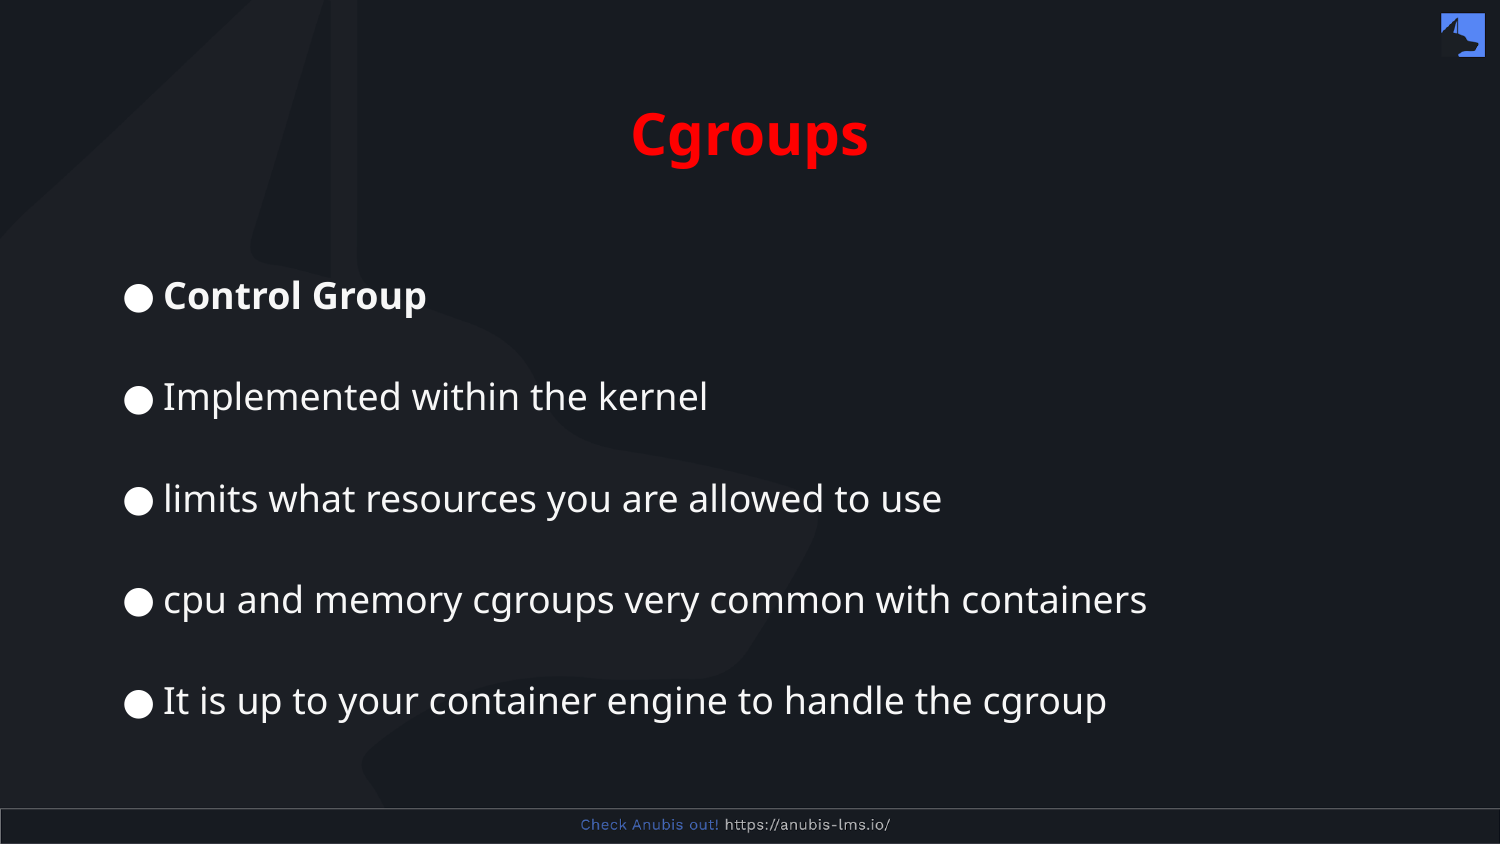

# Cgroups
Control Group
Implemented within the kernel
limits what resources you are allowed to use
cpu and memory cgroups very common with containers
It is up to your container engine to handle the cgroup